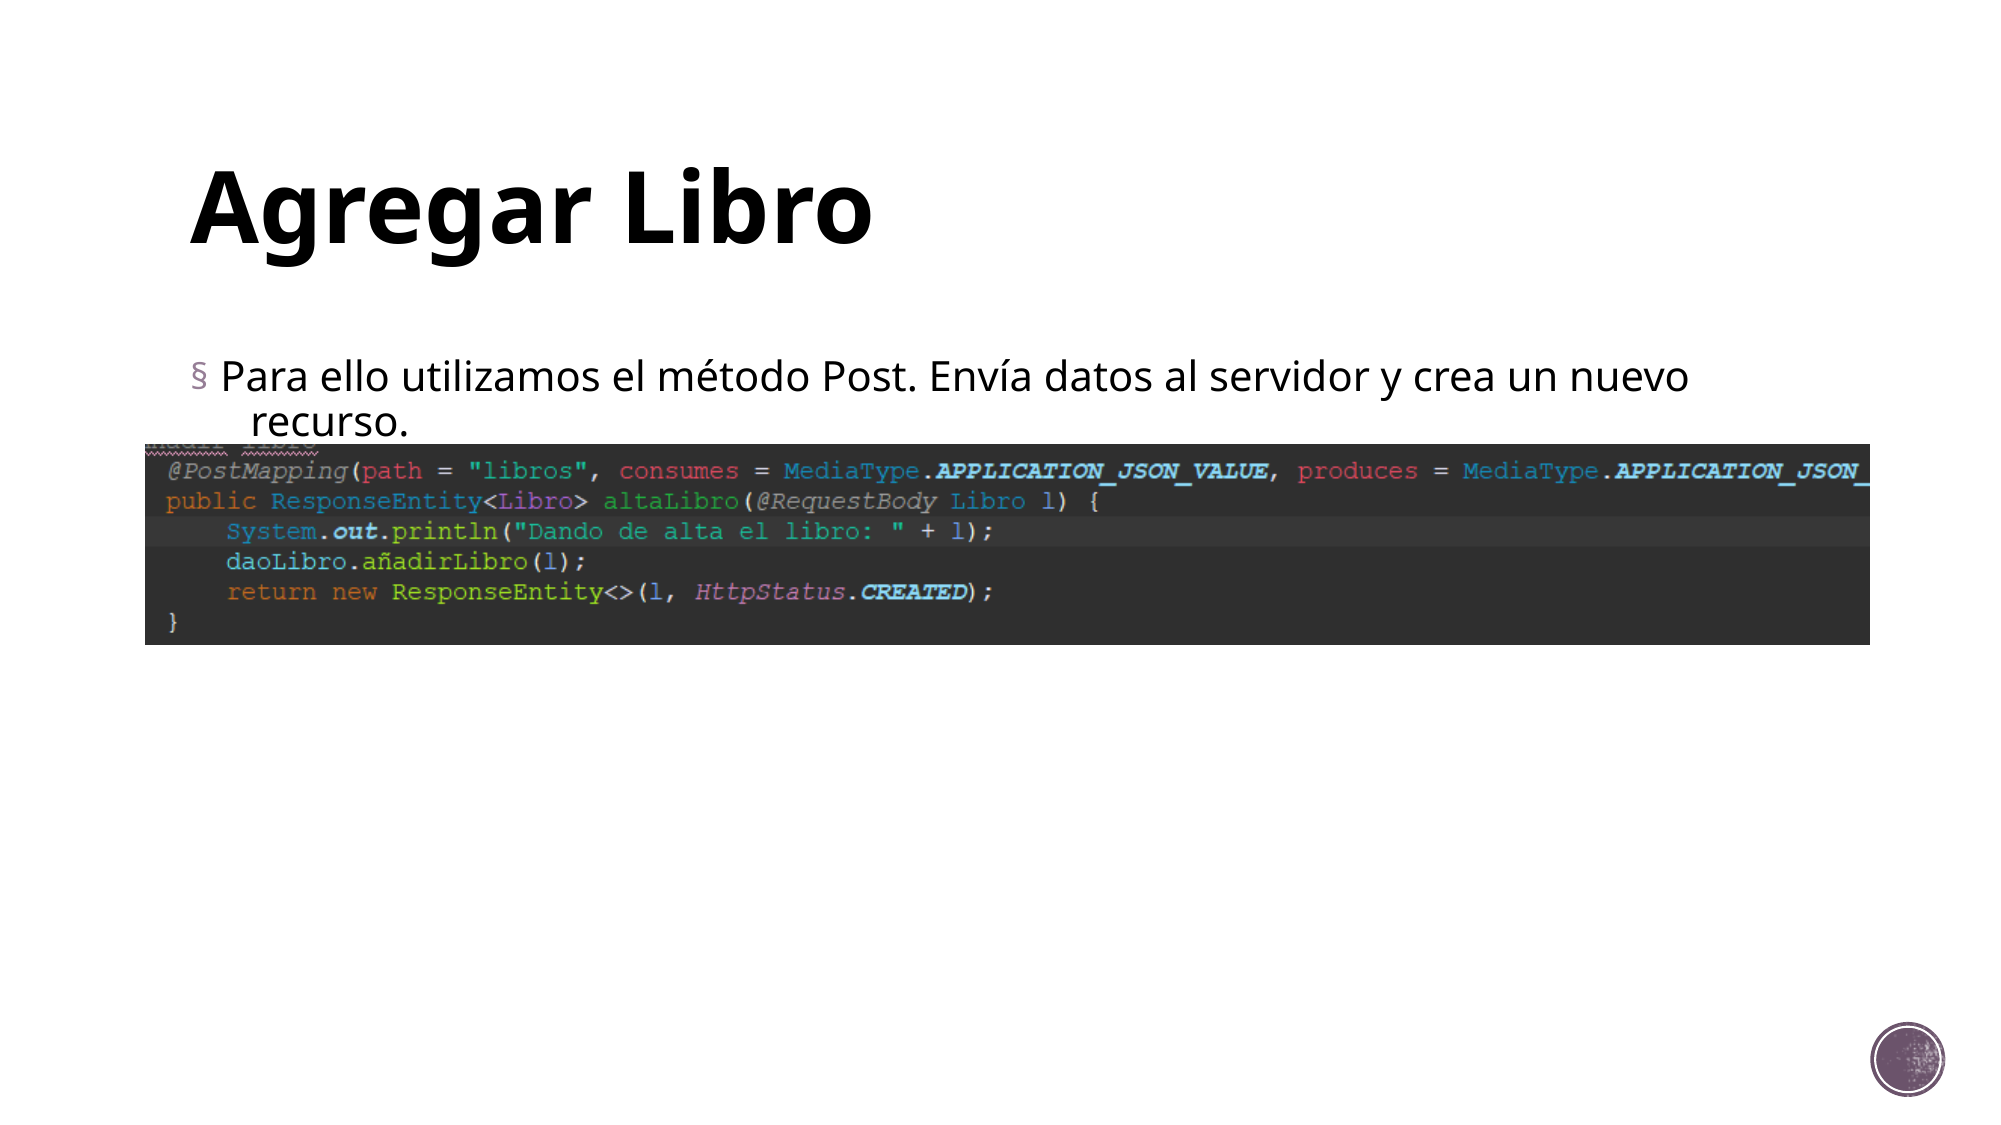

# Agregar Libro
Para ello utilizamos el método Post. Envía datos al servidor y crea un nuevo recurso.